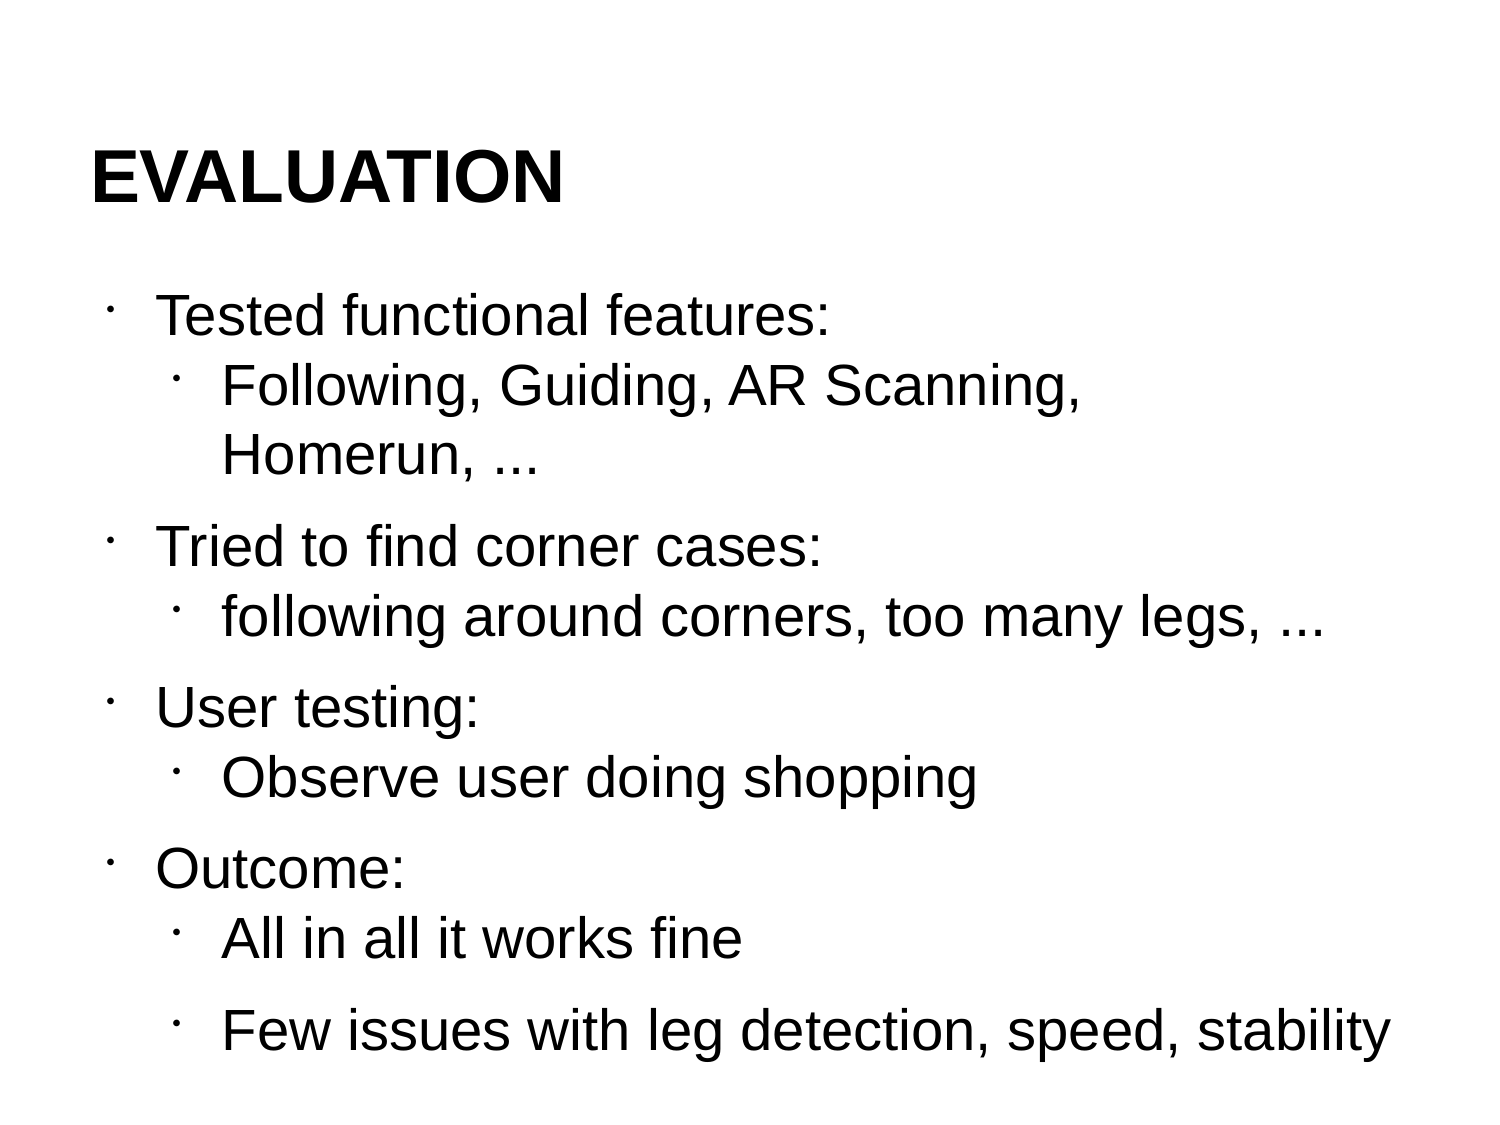

# EVALUATION
Tested functional features:
Following, Guiding, AR Scanning, Homerun, ...
Tried to find corner cases:
following around corners, too many legs, ...
User testing:
Observe user doing shopping
Outcome:
All in all it works fine
Few issues with leg detection, speed, stability